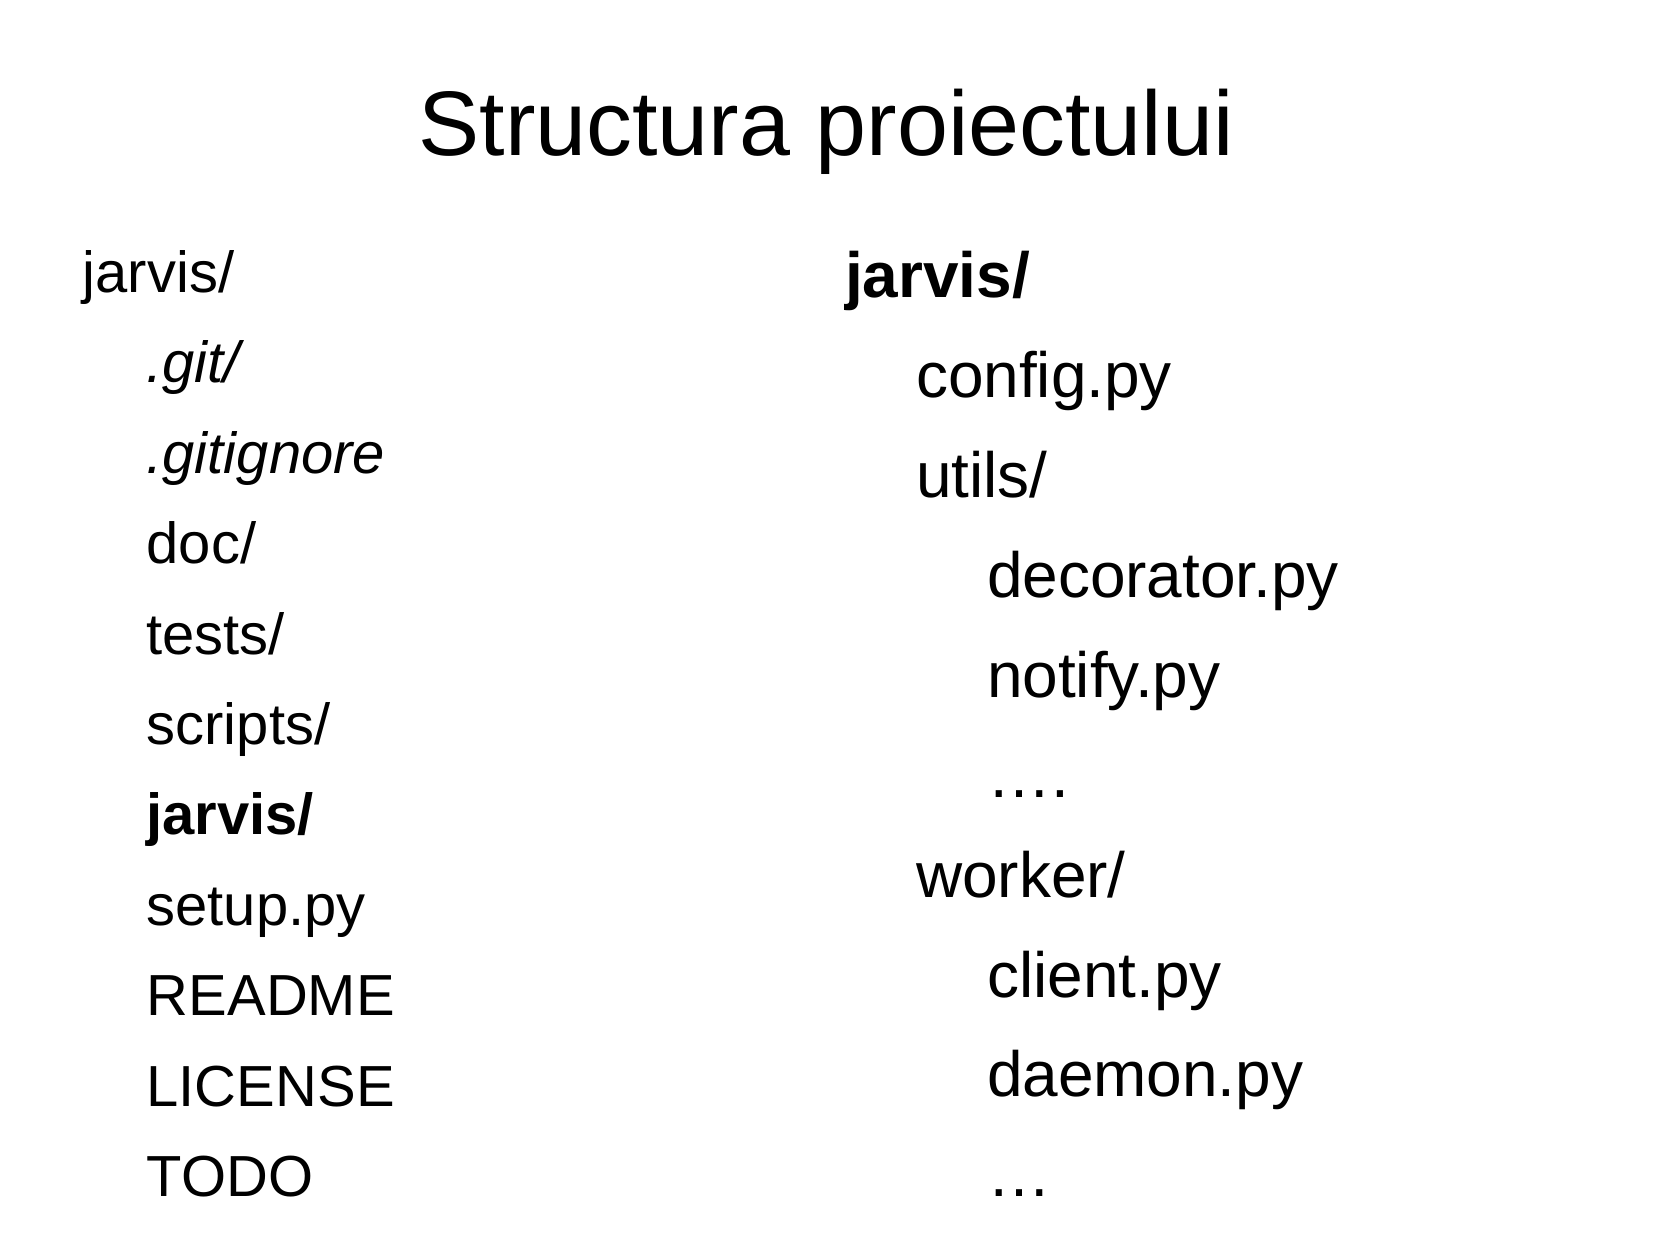

# Structura proiectului
jarvis/
 .git/
 .gitignore
 doc/
 tests/
 scripts/
 jarvis/
 setup.py
 README
 LICENSE
 TODO
jarvis/
 config.py
 utils/
 decorator.py
 notify.py
 ….
 worker/
 client.py
 daemon.py
 …